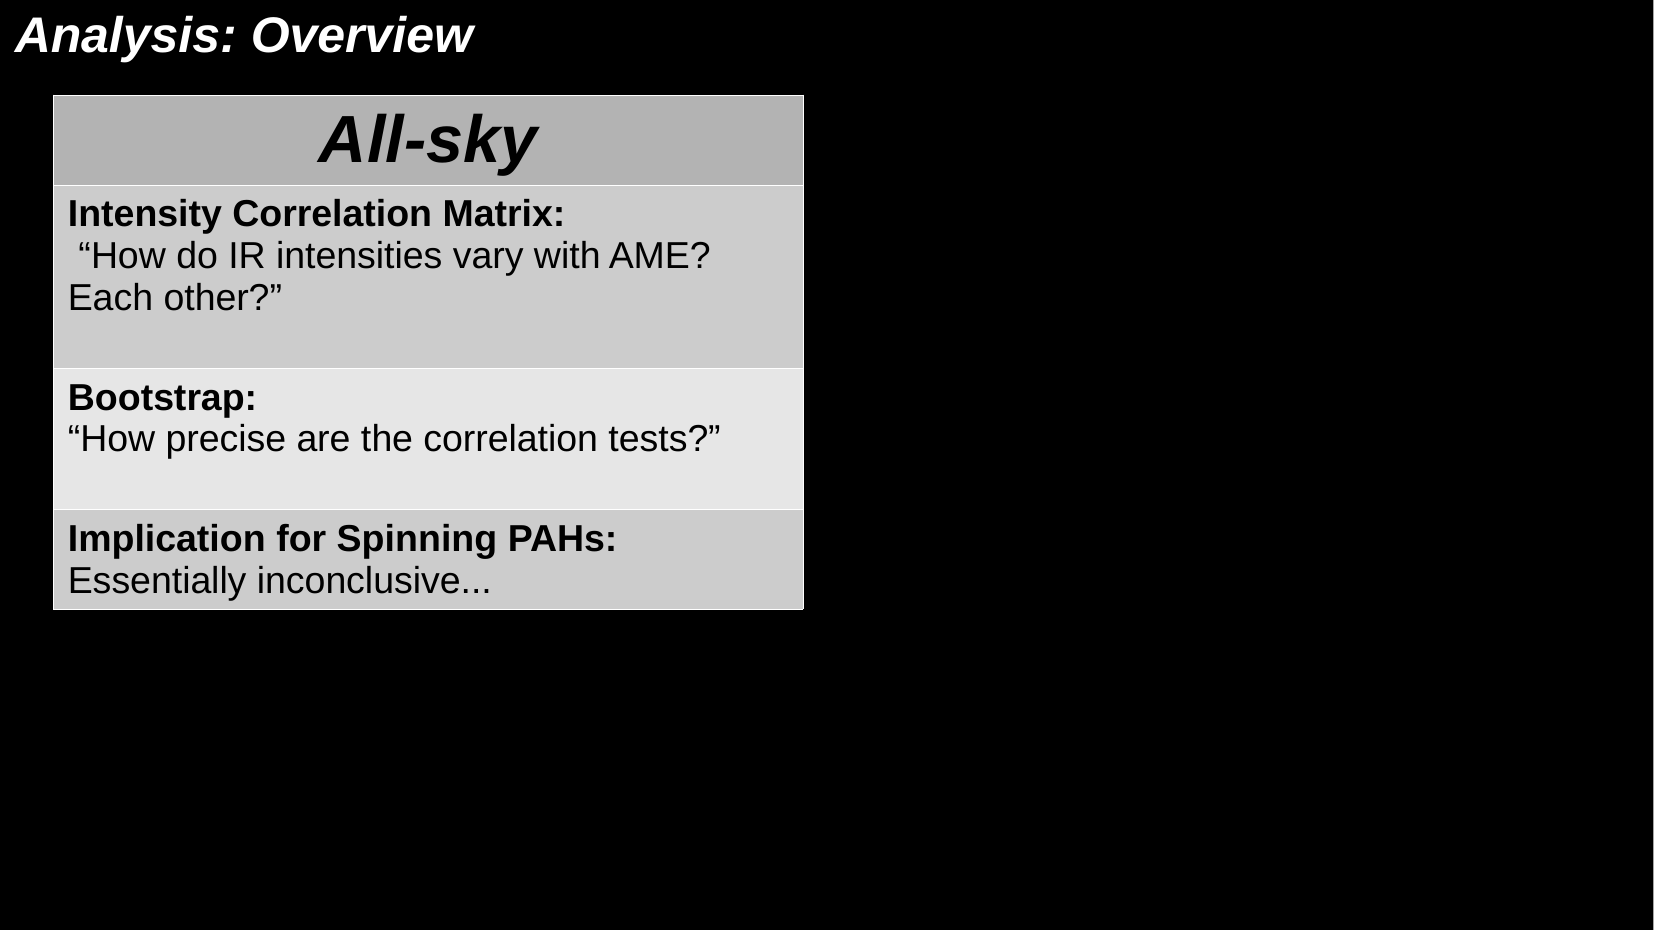

Analysis: Overview
| All-sky |
| --- |
| Intensity Correlation Matrix: “How do IR intensities vary with AME? Each other?” |
| Bootstrap: “How precise are the correlation tests?” |
| Implication for Spinning PAHs: Essentially inconclusive... |